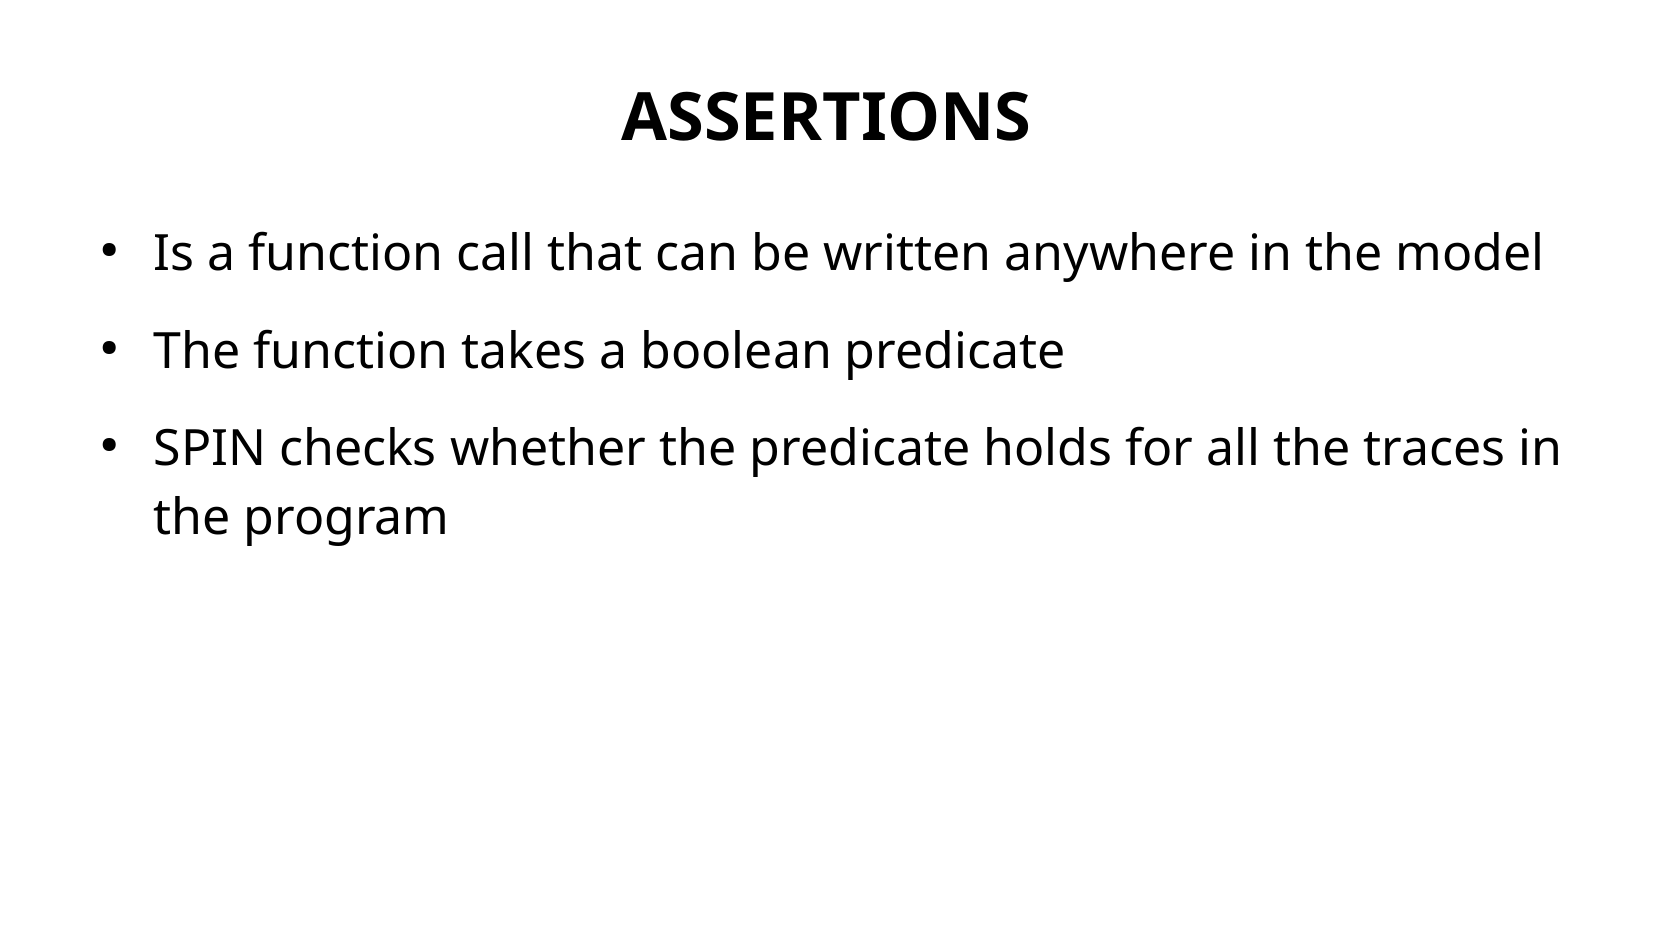

# ASSERTIONS
Is a function call that can be written anywhere in the model
The function takes a boolean predicate
SPIN checks whether the predicate holds for all the traces in the program